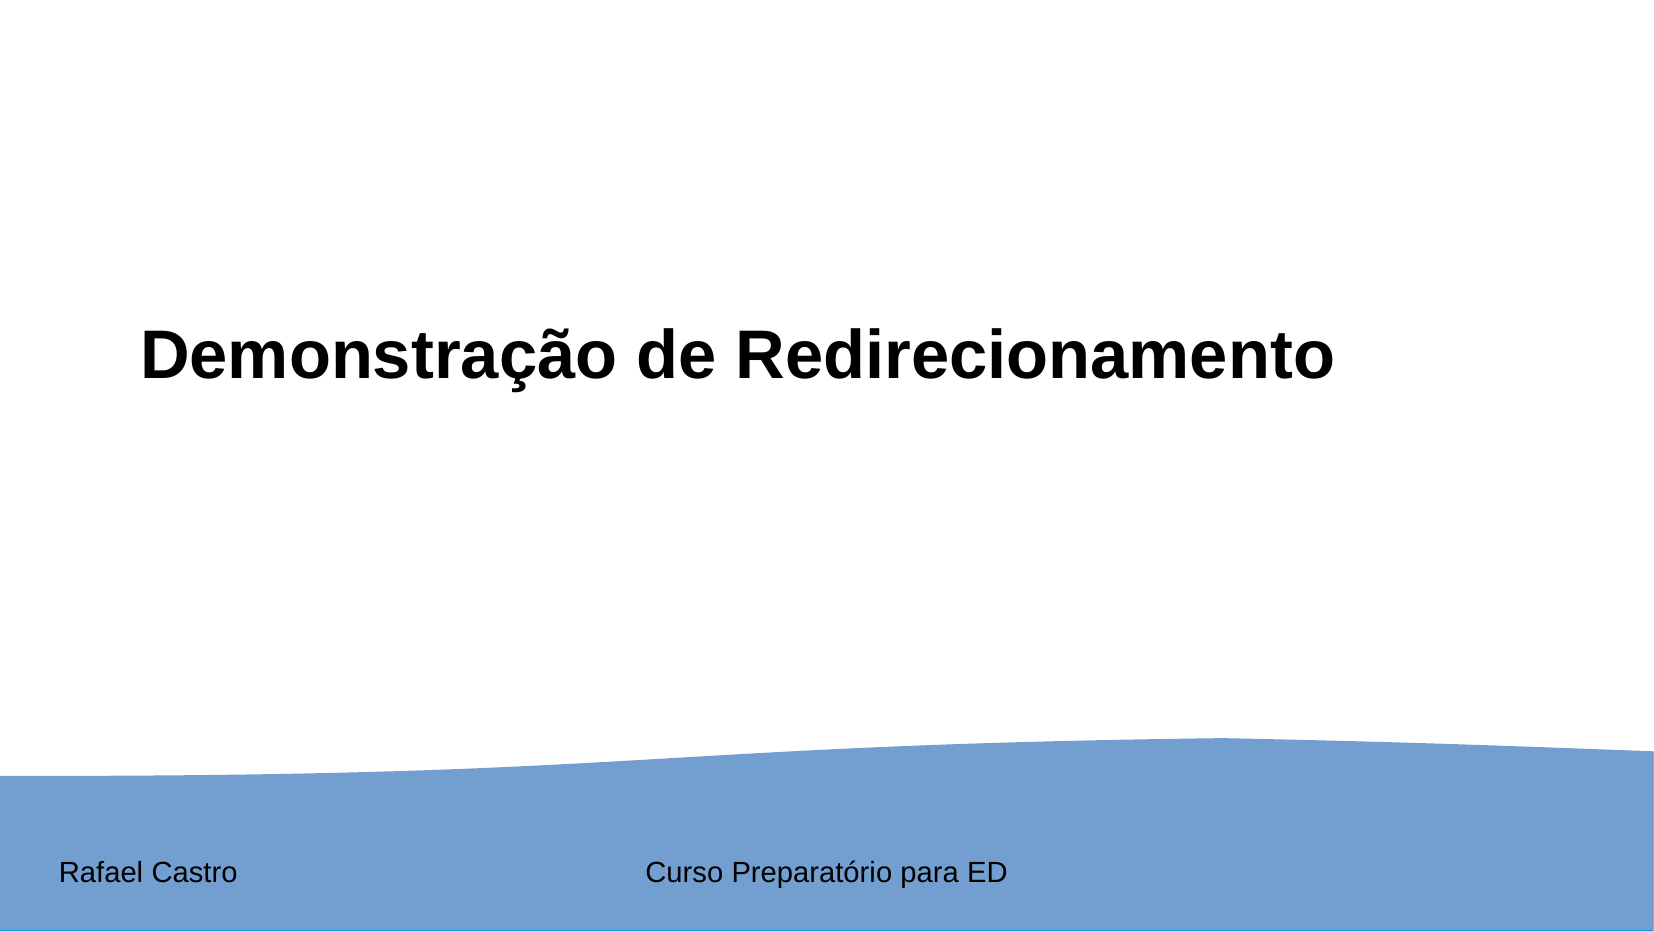

# Demonstração de Redirecionamento
Curso Preparatório para ED